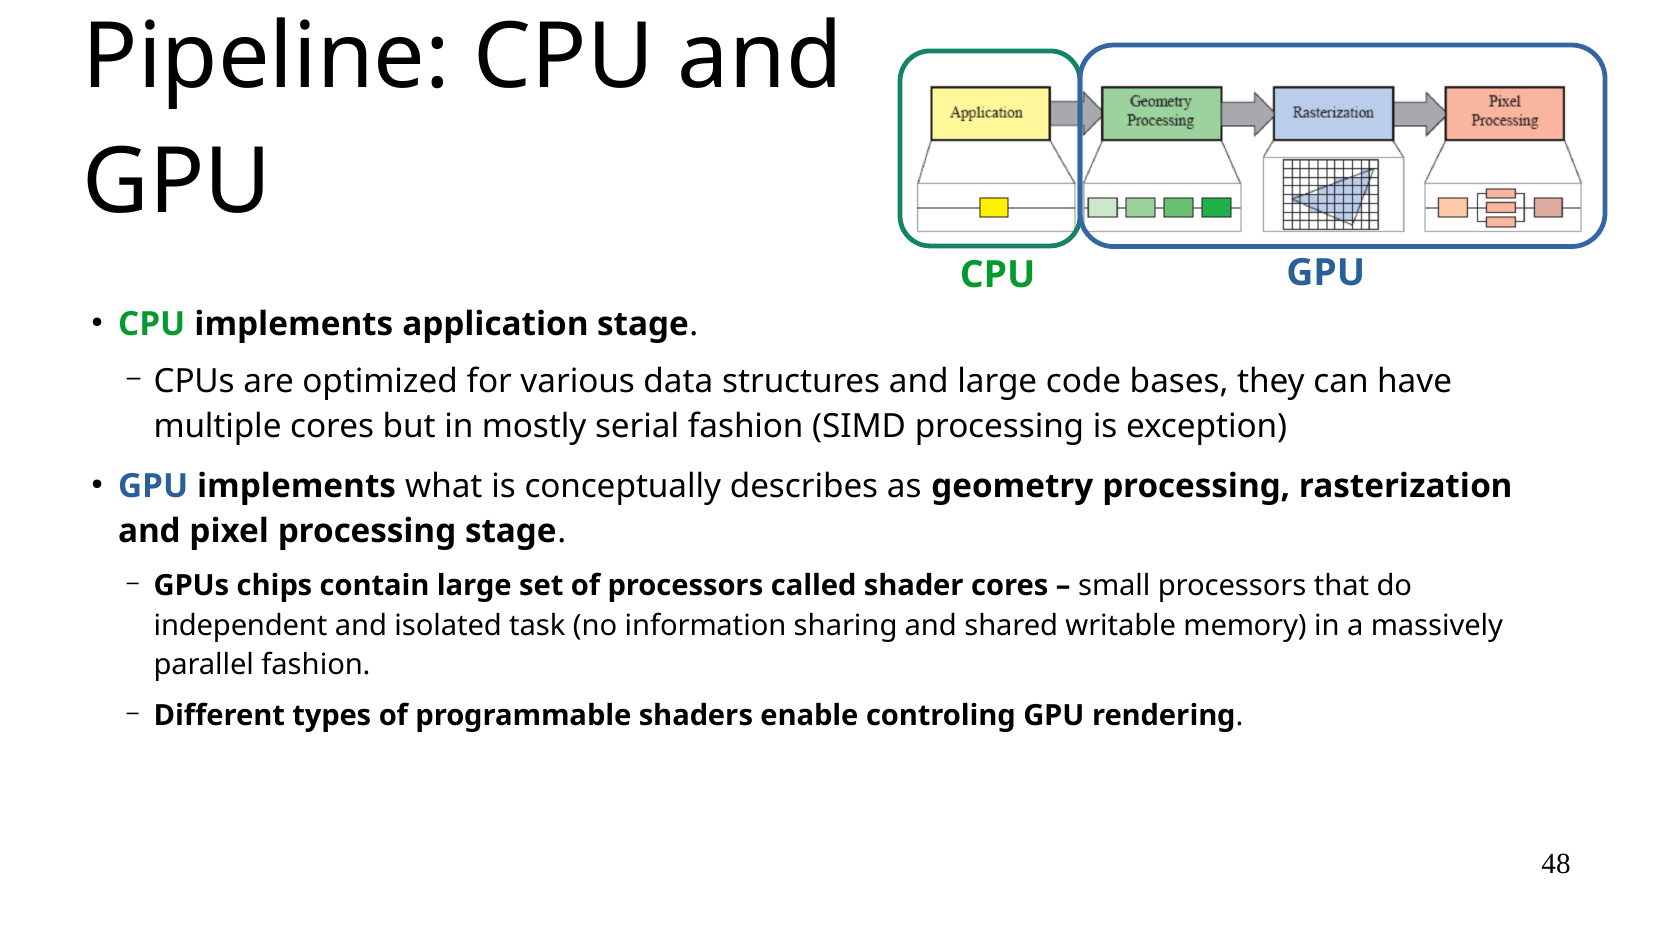

# Pipeline: CPU and GPU
GPU
CPU
CPU implements application stage.
CPUs are optimized for various data structures and large code bases, they can have multiple cores but in mostly serial fashion (SIMD processing is exception)
GPU implements what is conceptually describes as geometry processing, rasterization and pixel processing stage.
GPUs chips contain large set of processors called shader cores – small processors that do independent and isolated task (no information sharing and shared writable memory) in a massively parallel fashion.
Different types of programmable shaders enable controling GPU rendering.
48